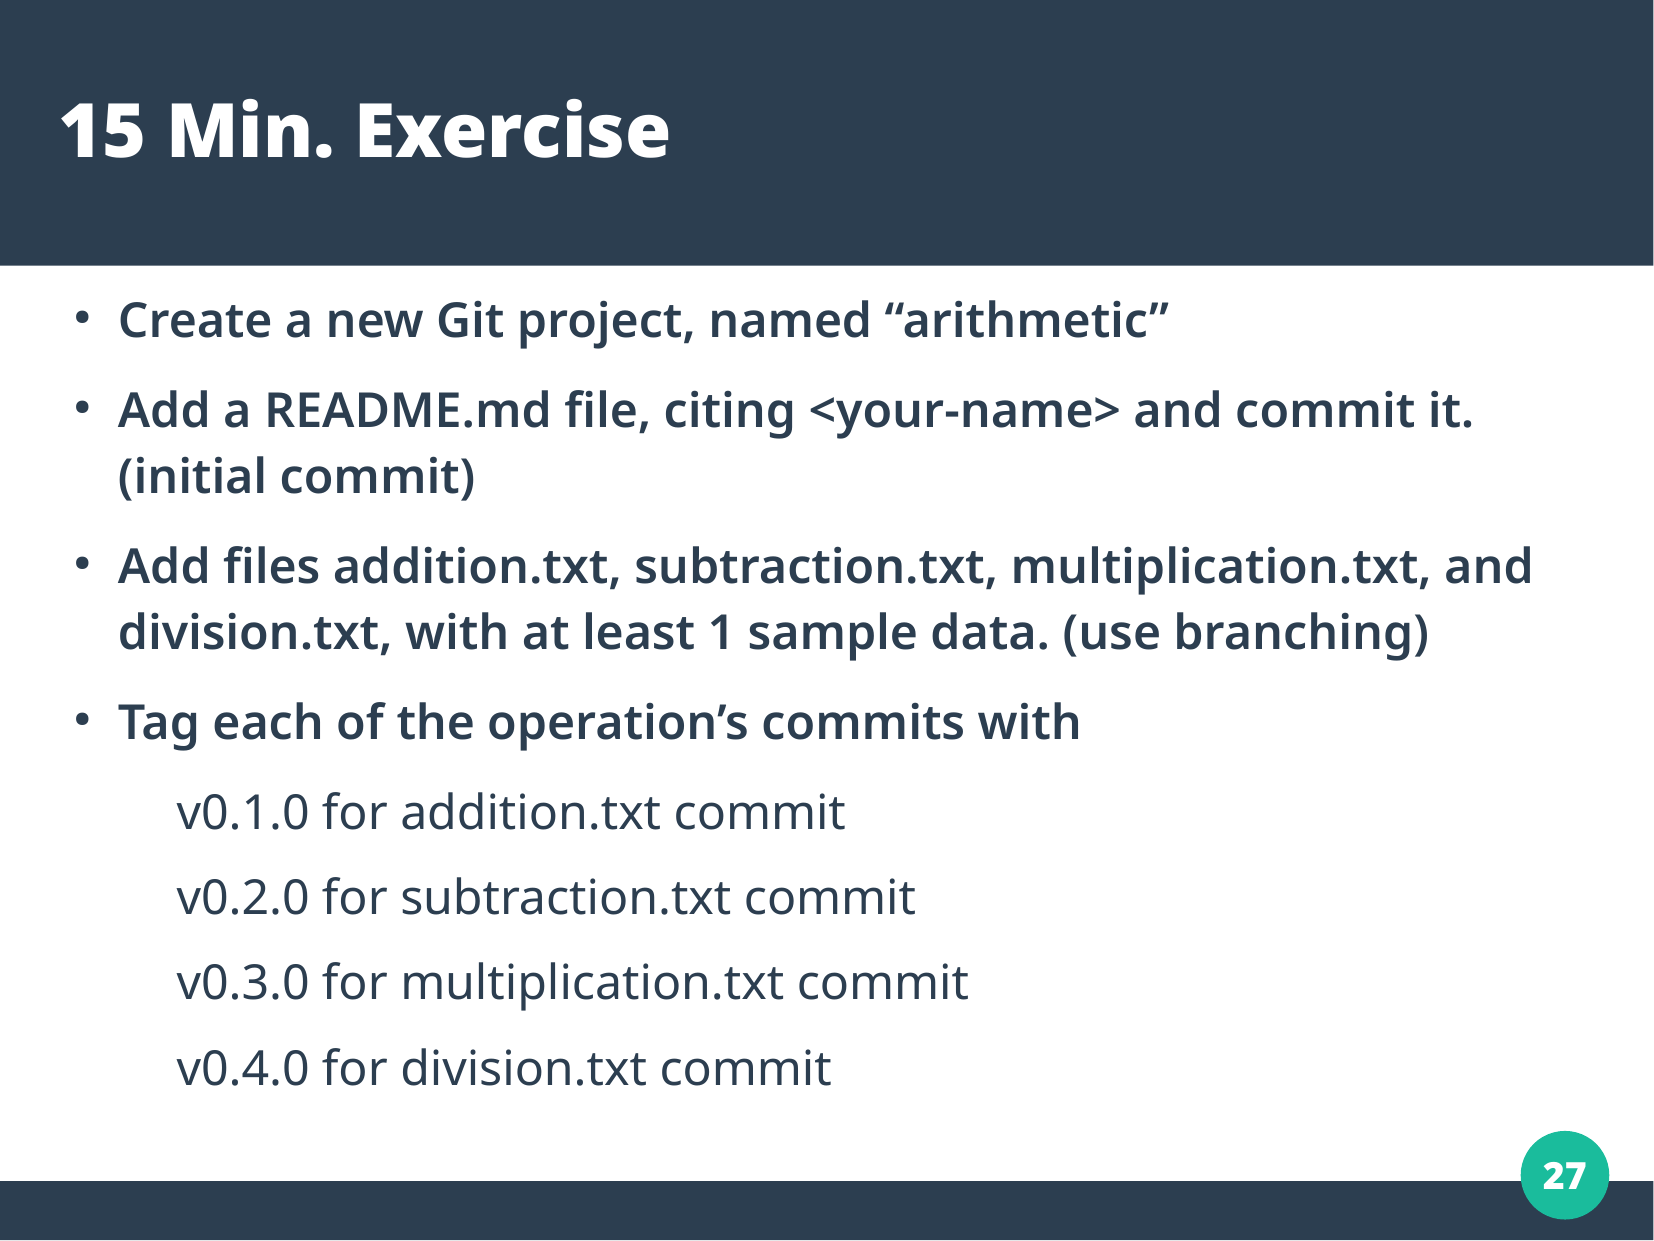

# 15 Min. Exercise
Create a new Git project, named “arithmetic”
Add a README.md file, citing <your-name> and commit it. (initial commit)
Add files addition.txt, subtraction.txt, multiplication.txt, and division.txt, with at least 1 sample data. (use branching)
Tag each of the operation’s commits with
v0.1.0 for addition.txt commit
v0.2.0 for subtraction.txt commit
v0.3.0 for multiplication.txt commit
v0.4.0 for division.txt commit
27